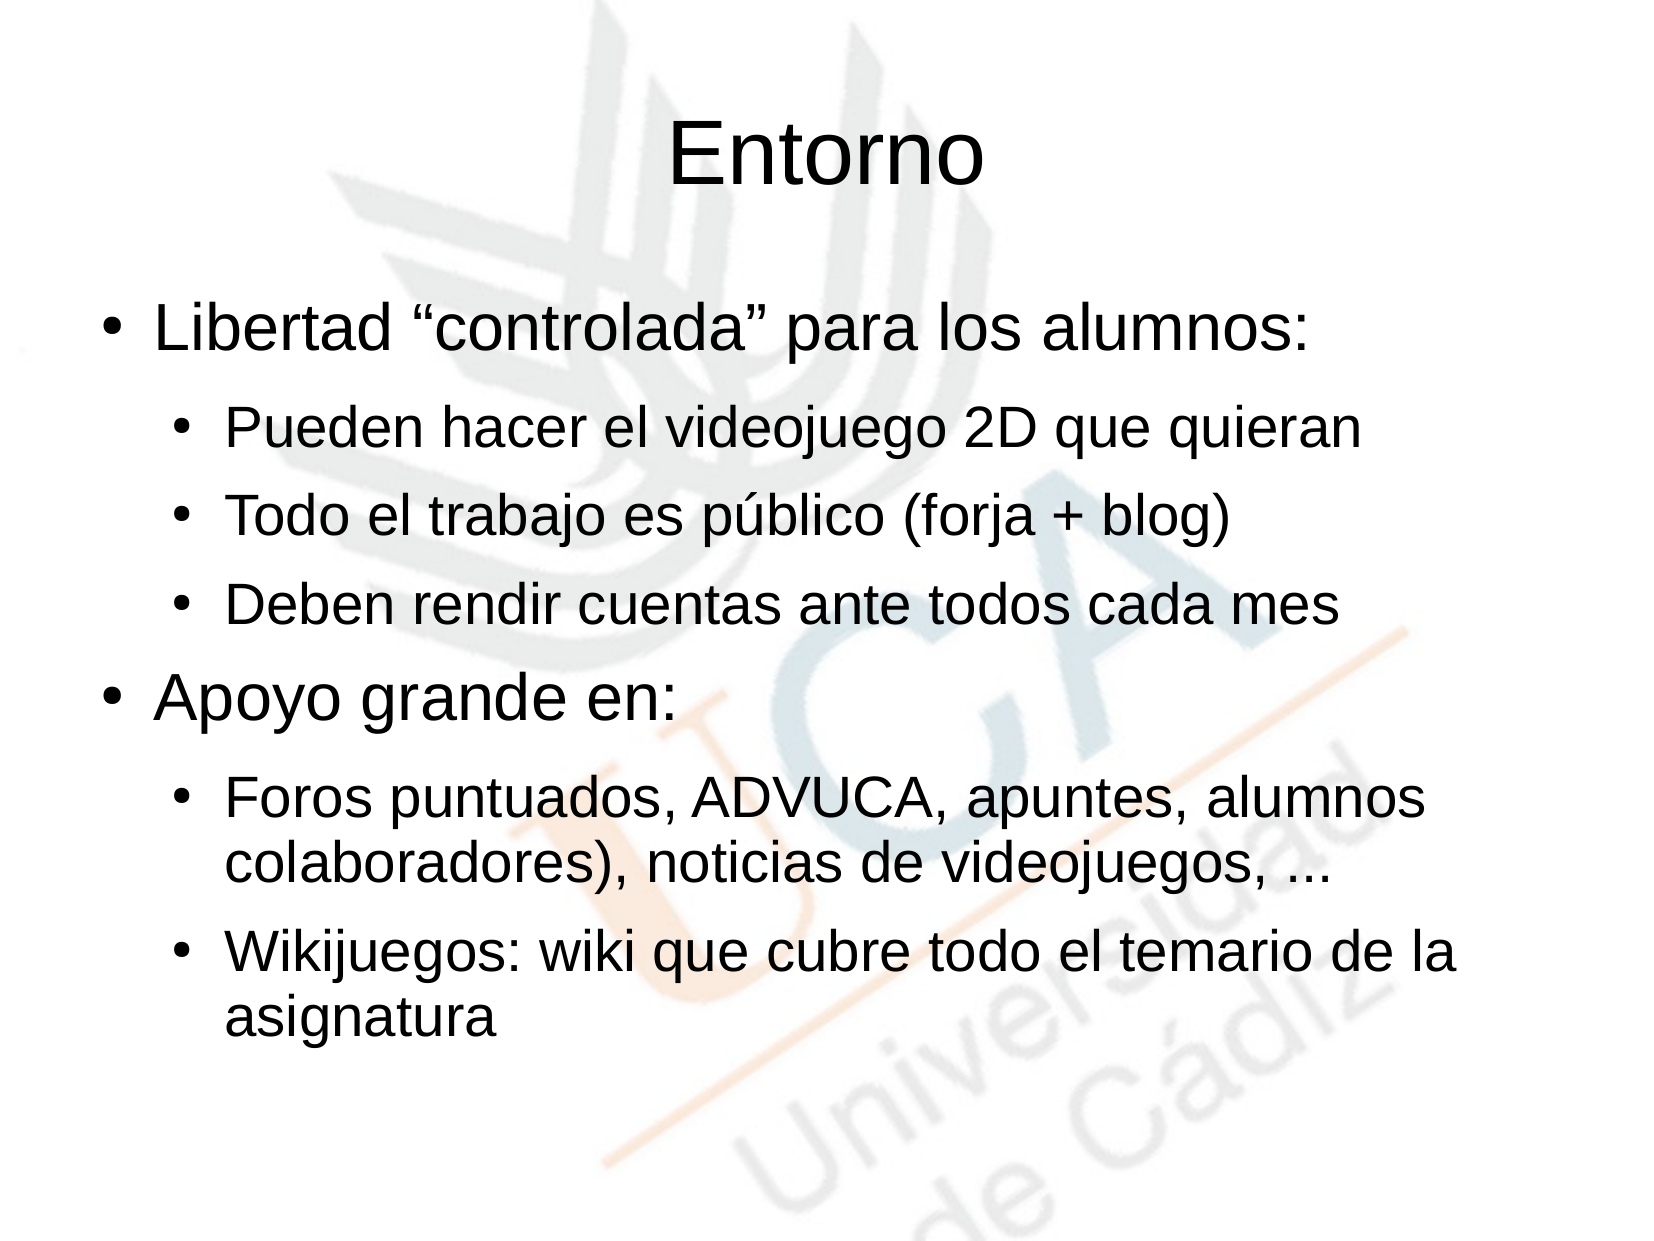

# Entorno
Libertad “controlada” para los alumnos:
Pueden hacer el videojuego 2D que quieran
Todo el trabajo es público (forja + blog)
Deben rendir cuentas ante todos cada mes
Apoyo grande en:
Foros puntuados, ADVUCA, apuntes, alumnos colaboradores), noticias de videojuegos, ...
Wikijuegos: wiki que cubre todo el temario de la asignatura